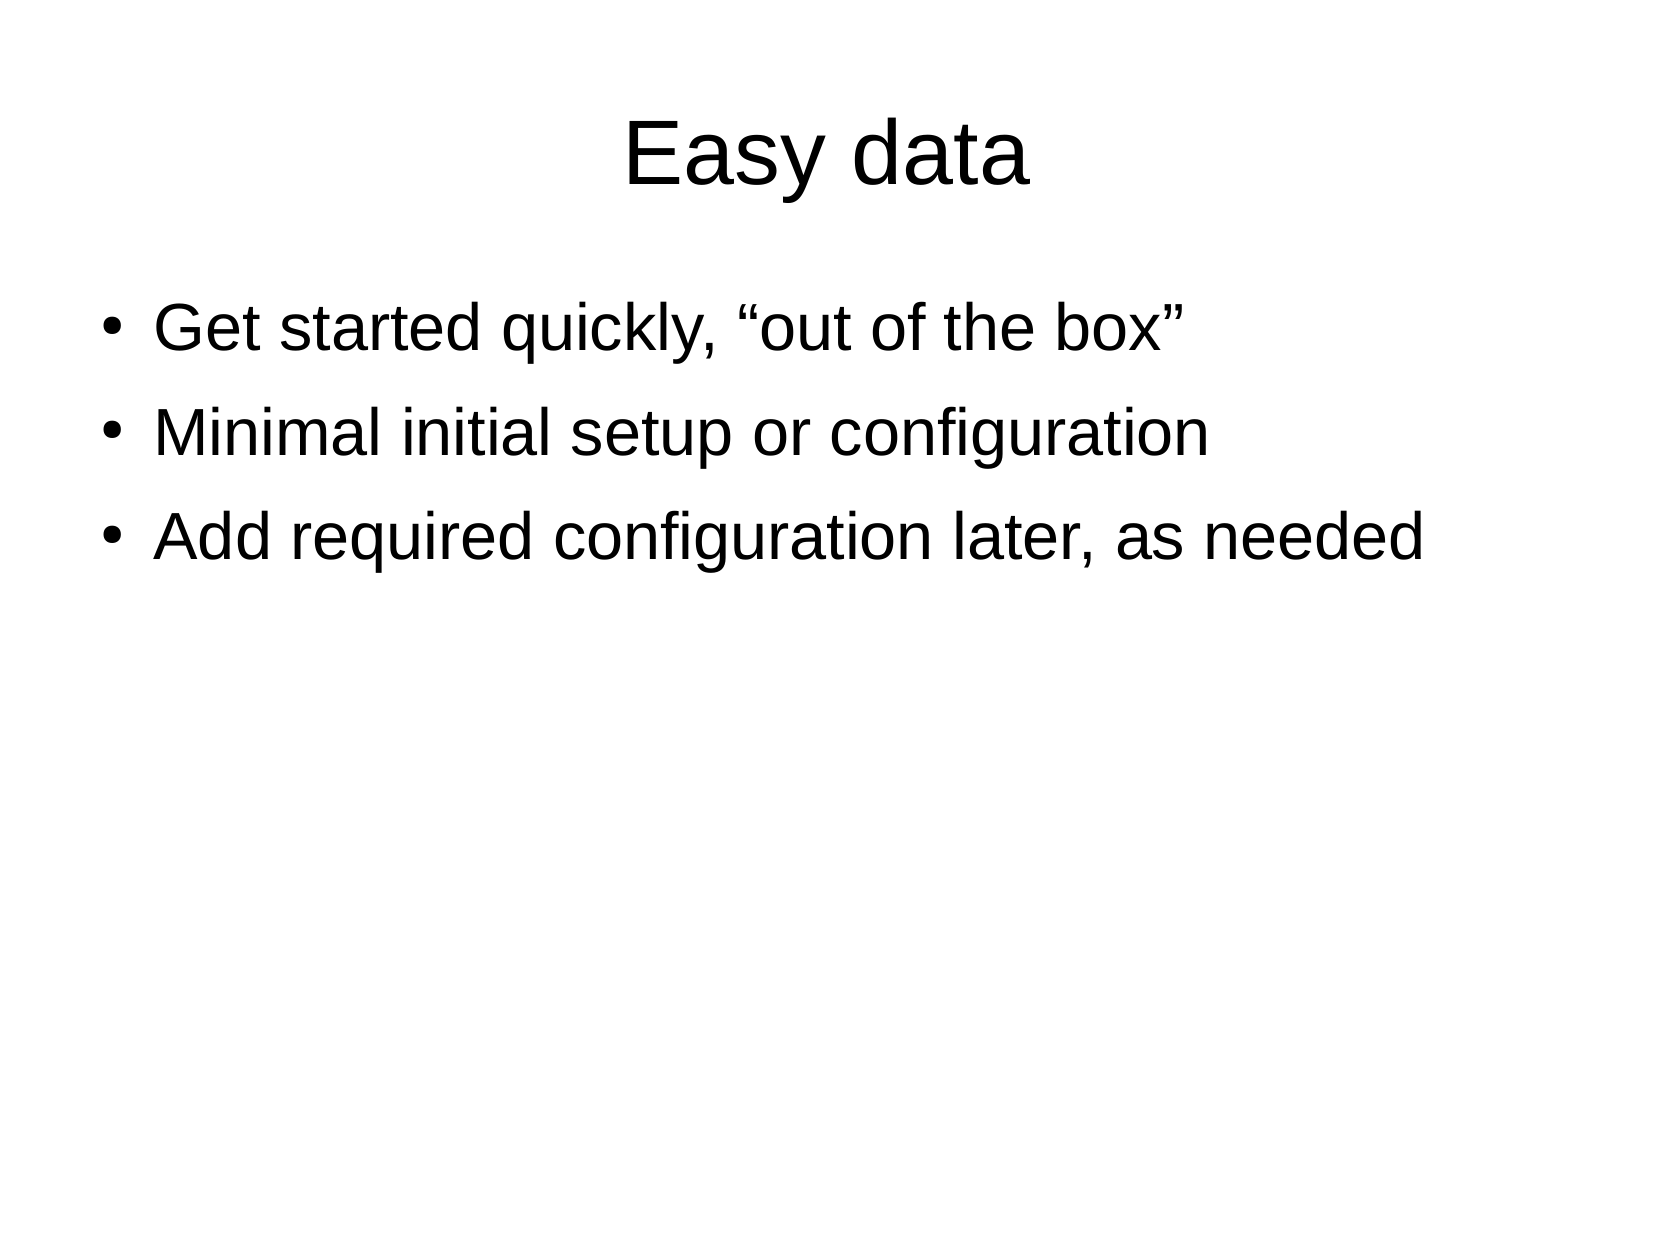

# Easy data
Get started quickly, “out of the box”
Minimal initial setup or configuration
Add required configuration later, as needed